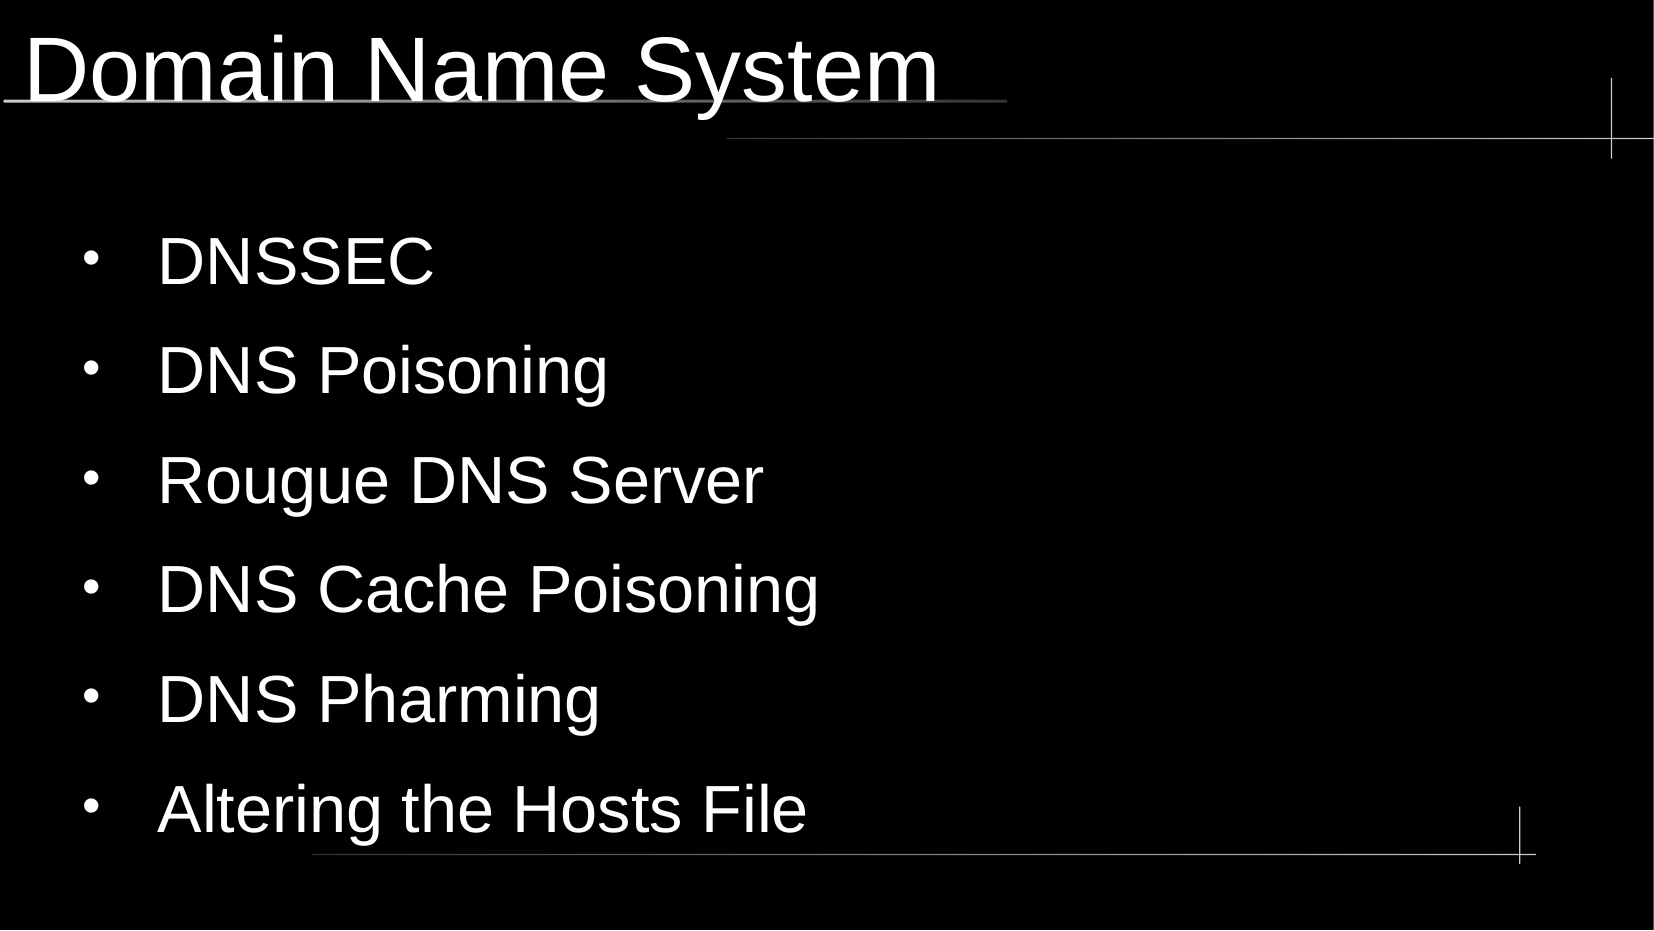

# Domain Name System
DNSSEC
DNS Poisoning
Rougue DNS Server
DNS Cache Poisoning
DNS Pharming
Altering the Hosts File